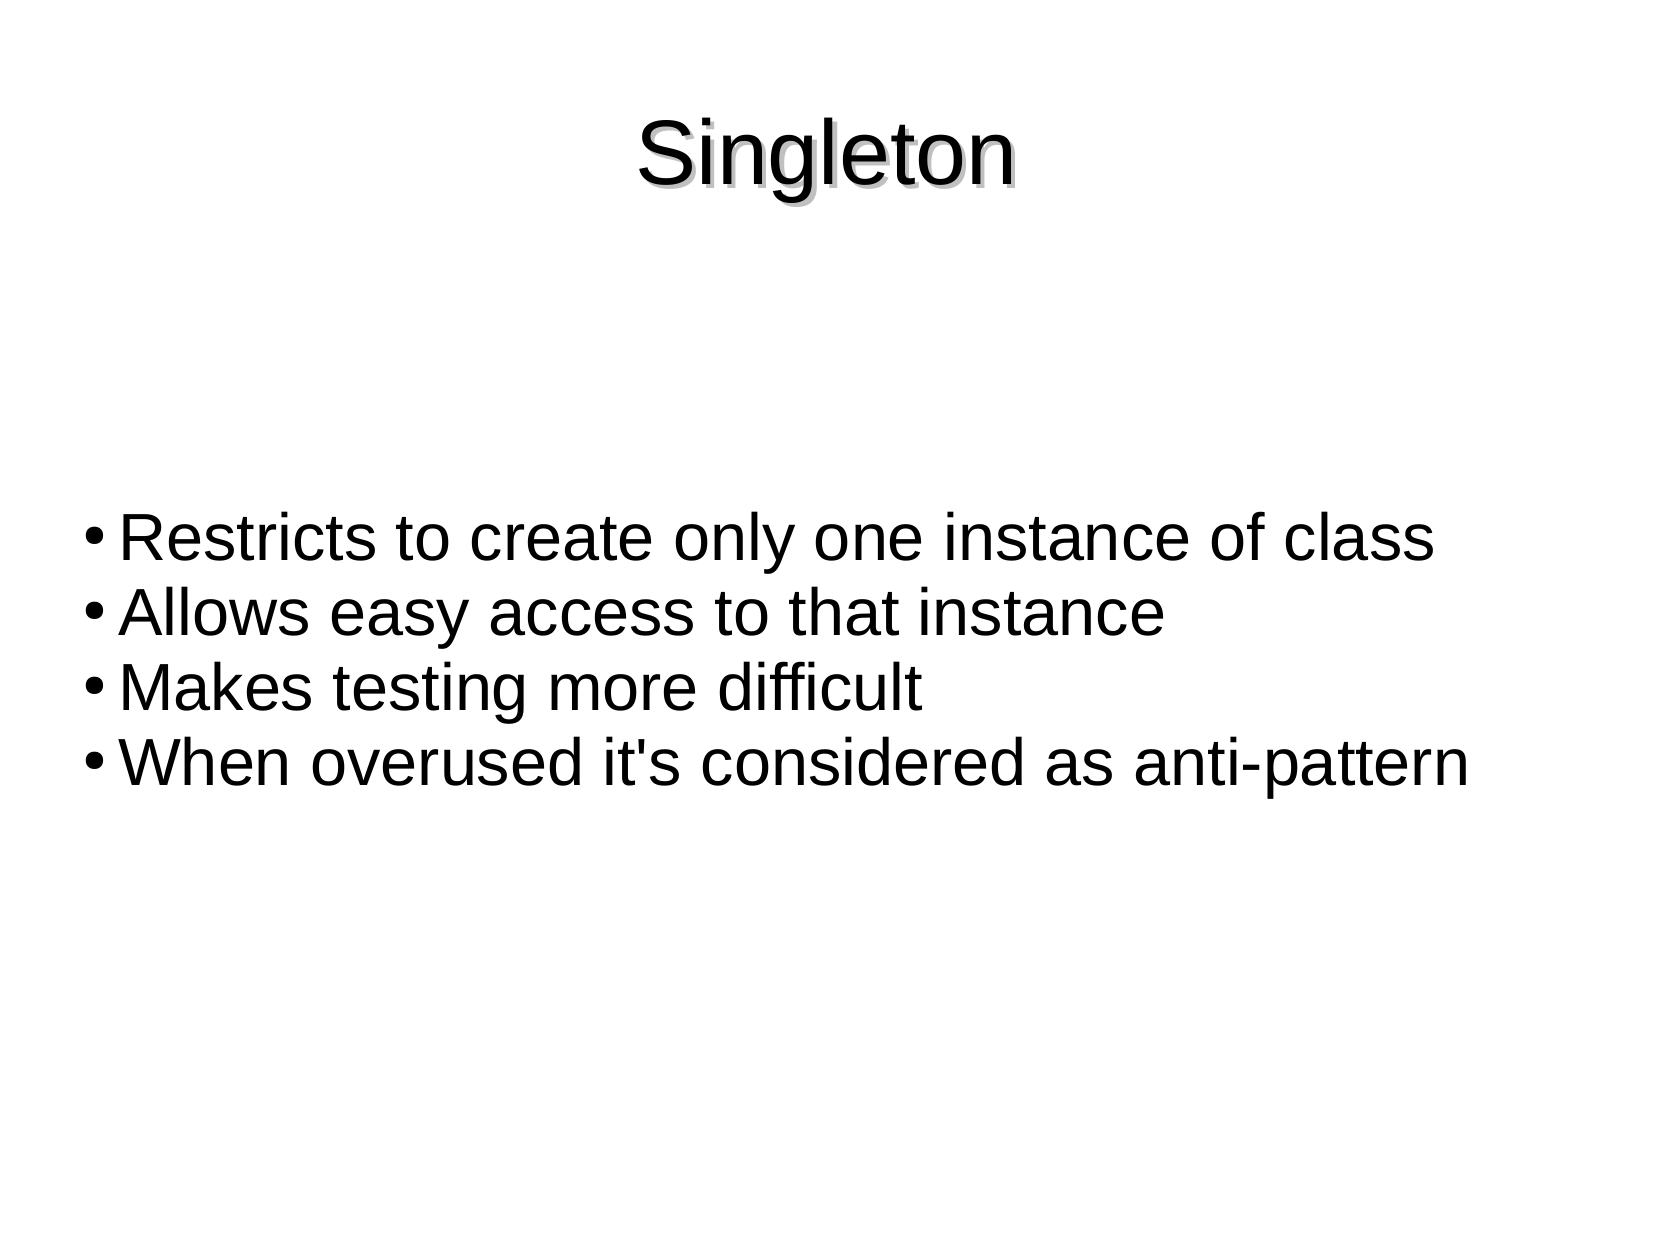

# Singleton
Restricts to create only one instance of class
Allows easy access to that instance
Makes testing more difficult
When overused it's considered as anti-pattern